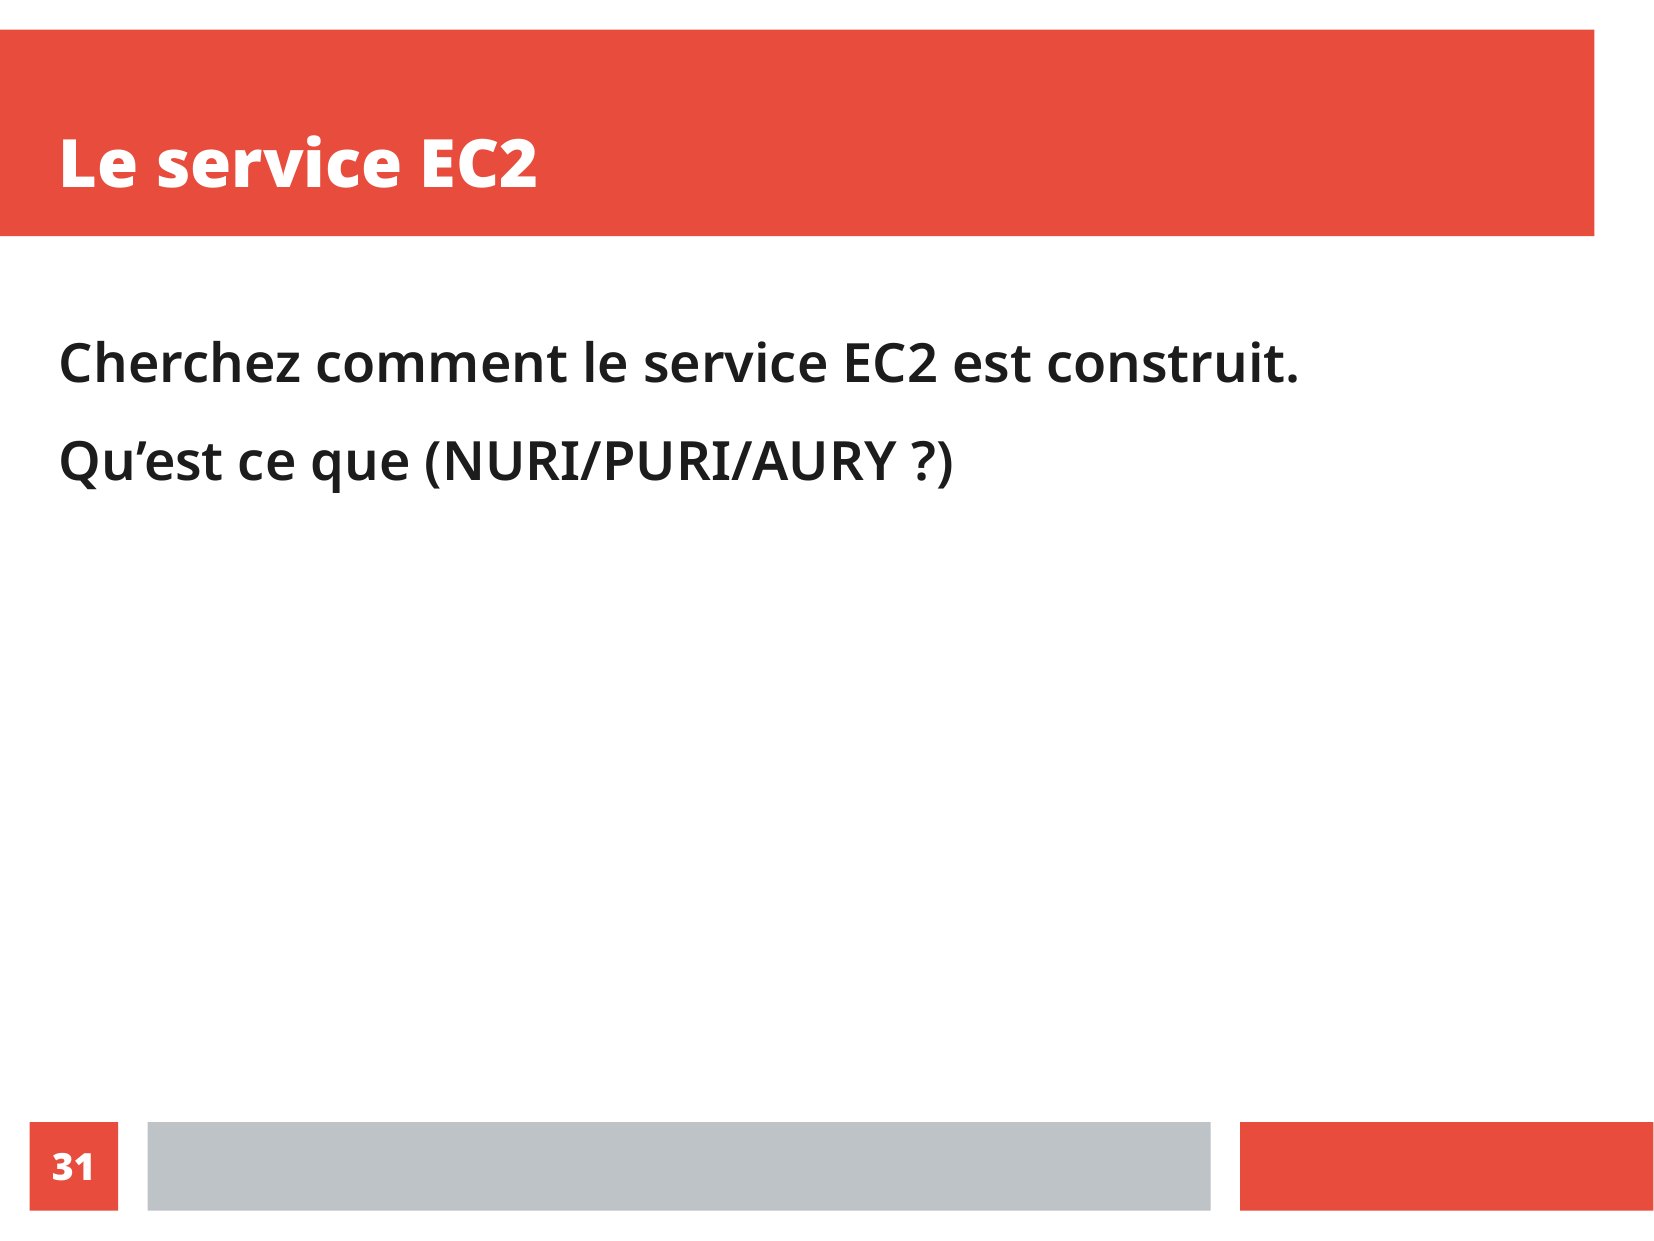

# Le service EC2
Cherchez comment le service EC2 est construit.
Qu’est ce que (NURI/PURI/AURY ?)
31